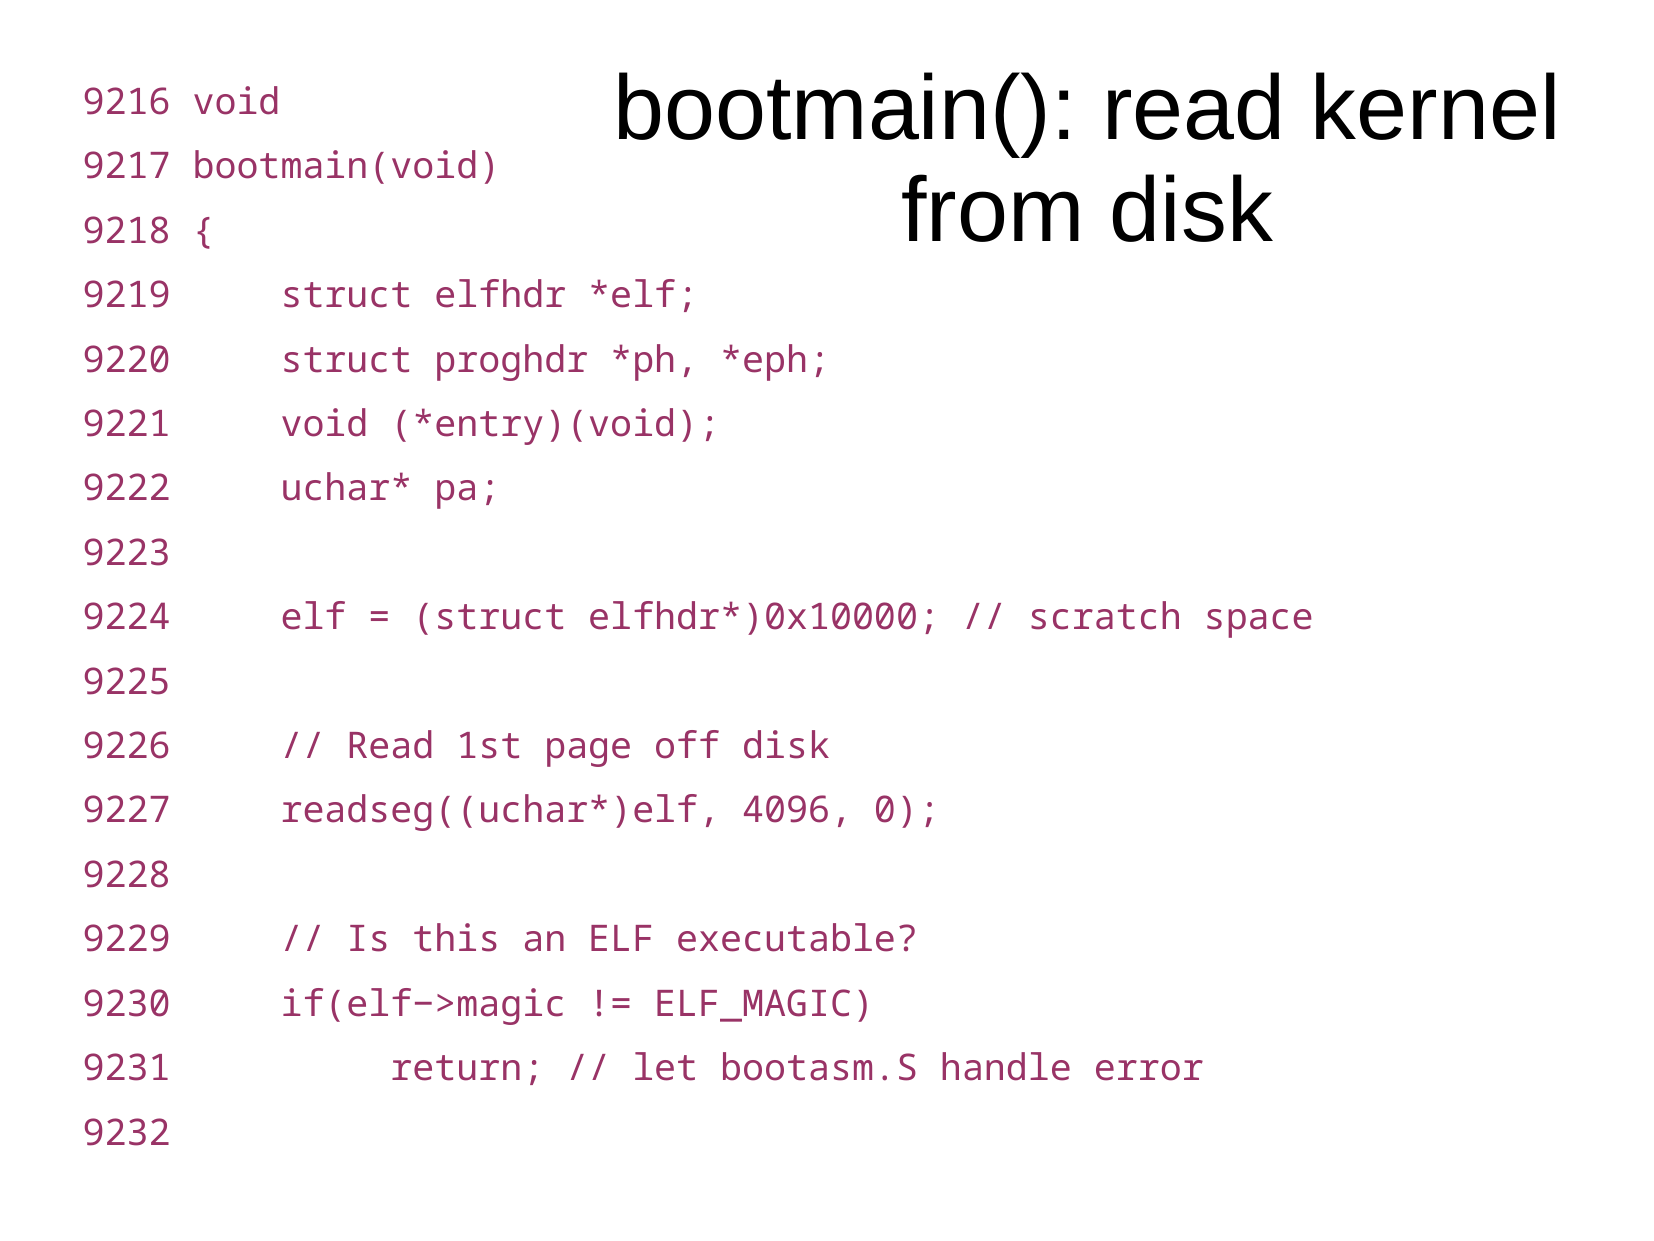

bootmain(): read kernel from disk
# 9216 void
9217 bootmain(void)
9218 {
9219 struct elfhdr *elf;
9220 struct proghdr *ph, *eph;
9221 void (*entry)(void);
9222 uchar* pa;
9223
9224 elf = (struct elfhdr*)0x10000; // scratch space
9225
9226 // Read 1st page off disk
9227 readseg((uchar*)elf, 4096, 0);
9228
9229 // Is this an ELF executable?
9230 if(elf−>magic != ELF_MAGIC)
9231 return; // let bootasm.S handle error
9232